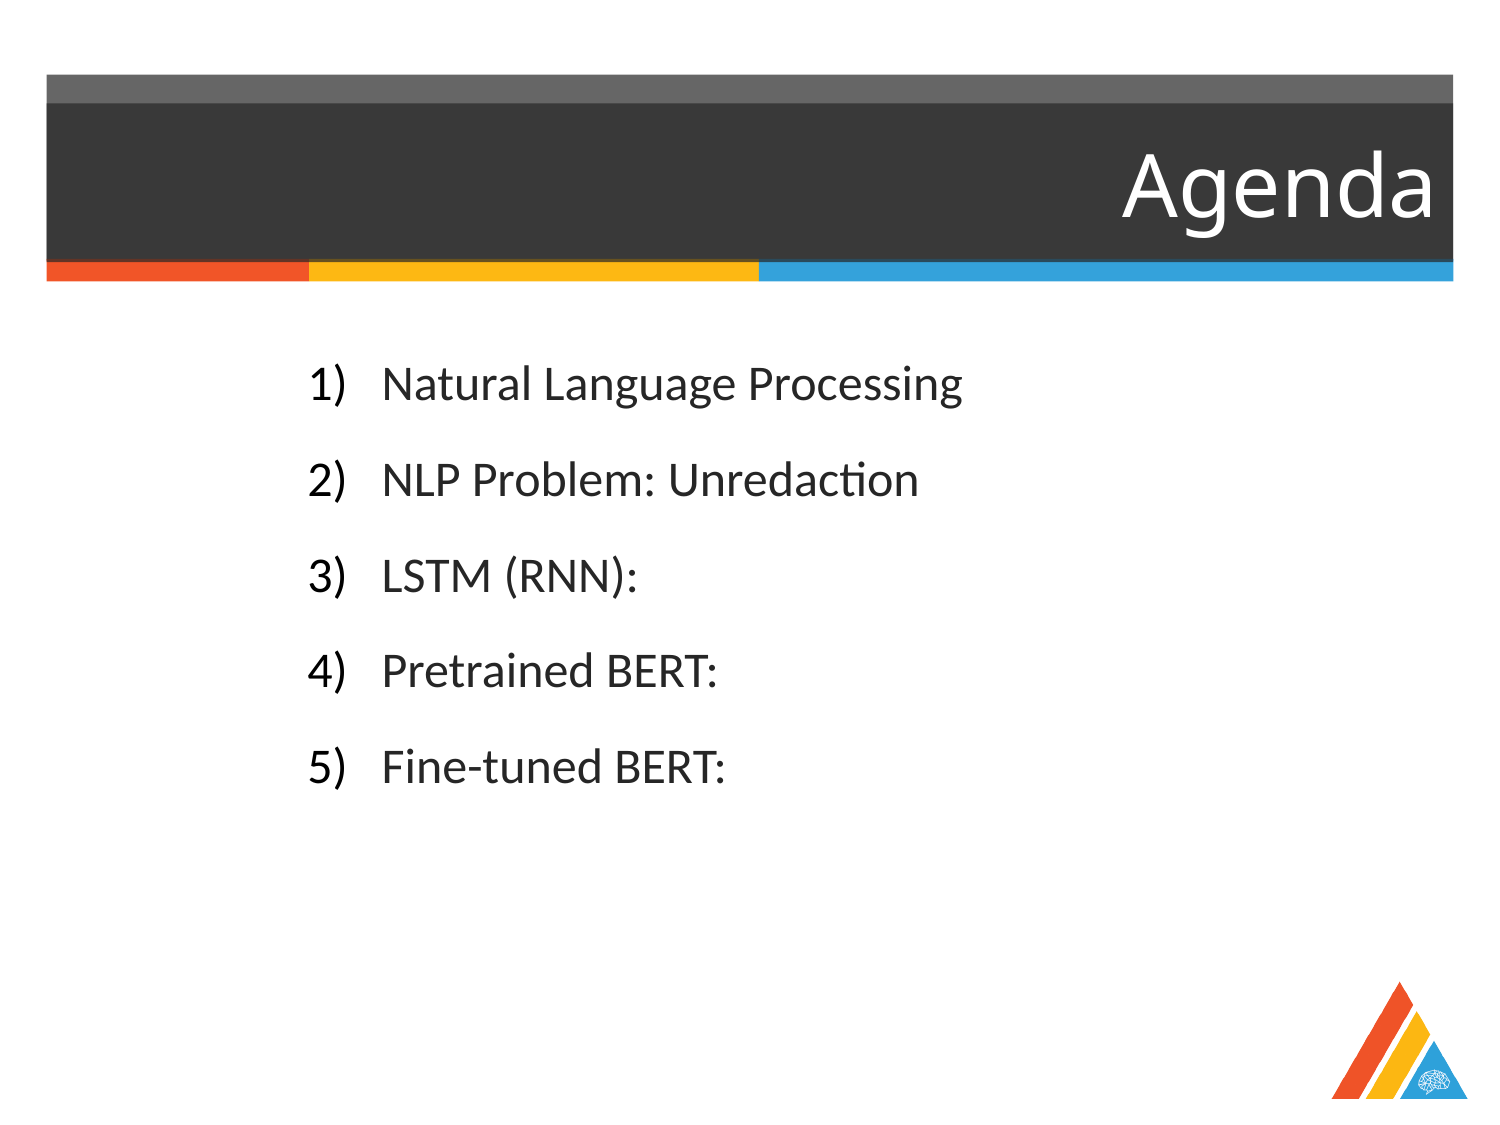

# Agenda
Natural Language Processing
NLP Problem: Unredaction
LSTM (RNN):
Pretrained BERT:
Fine-tuned BERT: